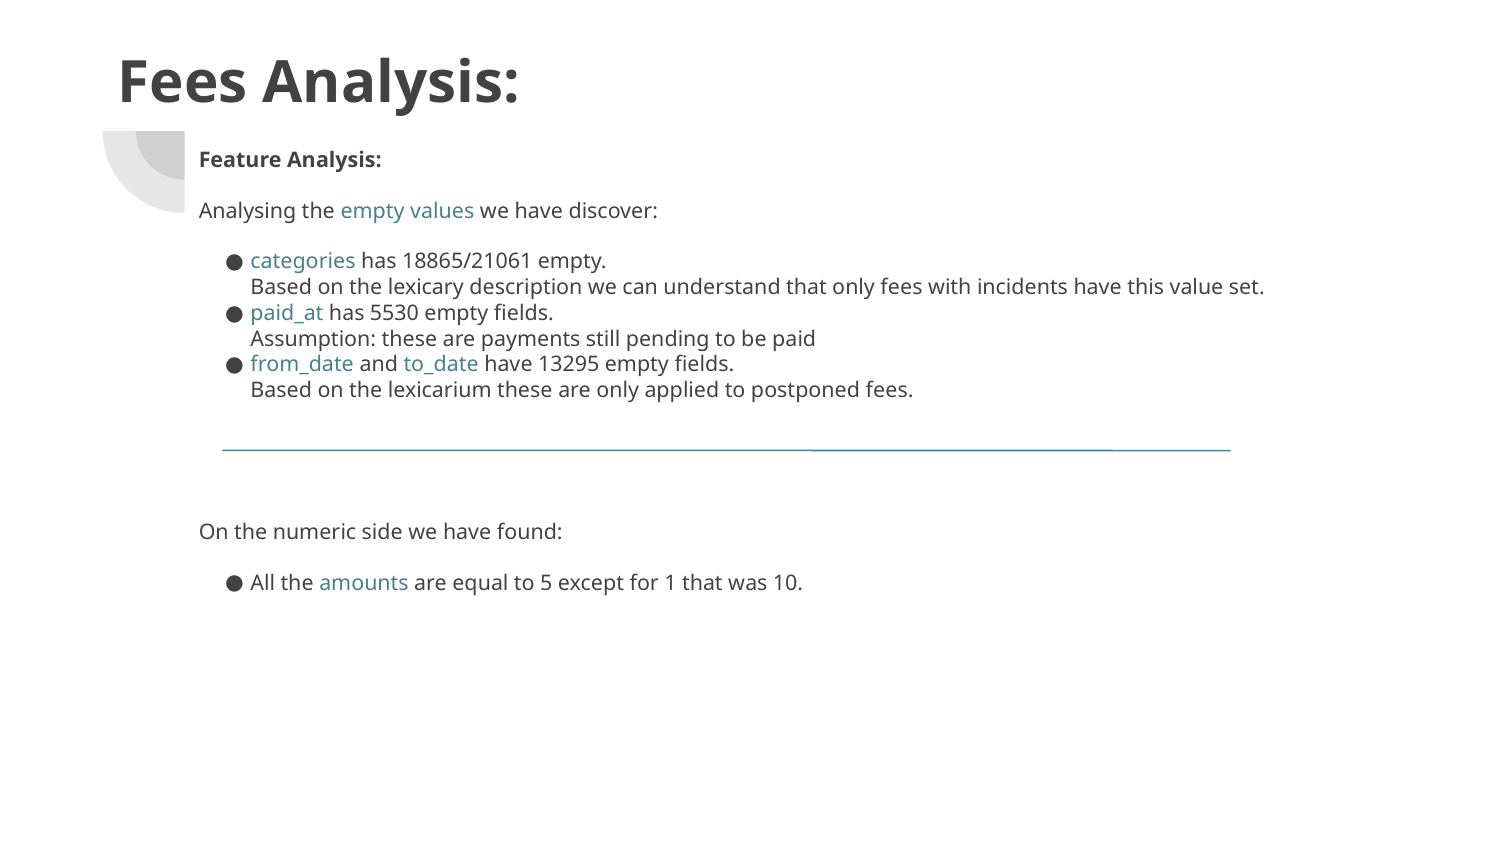

# Fees Analysis:
Feature Analysis:
Analysing the empty values we have discover:
categories has 18865/21061 empty.
Based on the lexicary description we can understand that only fees with incidents have this value set.
paid_at has 5530 empty fields.
Assumption: these are payments still pending to be paid
from_date and to_date have 13295 empty fields.
Based on the lexicarium these are only applied to postponed fees.
On the numeric side we have found:
All the amounts are equal to 5 except for 1 that was 10.